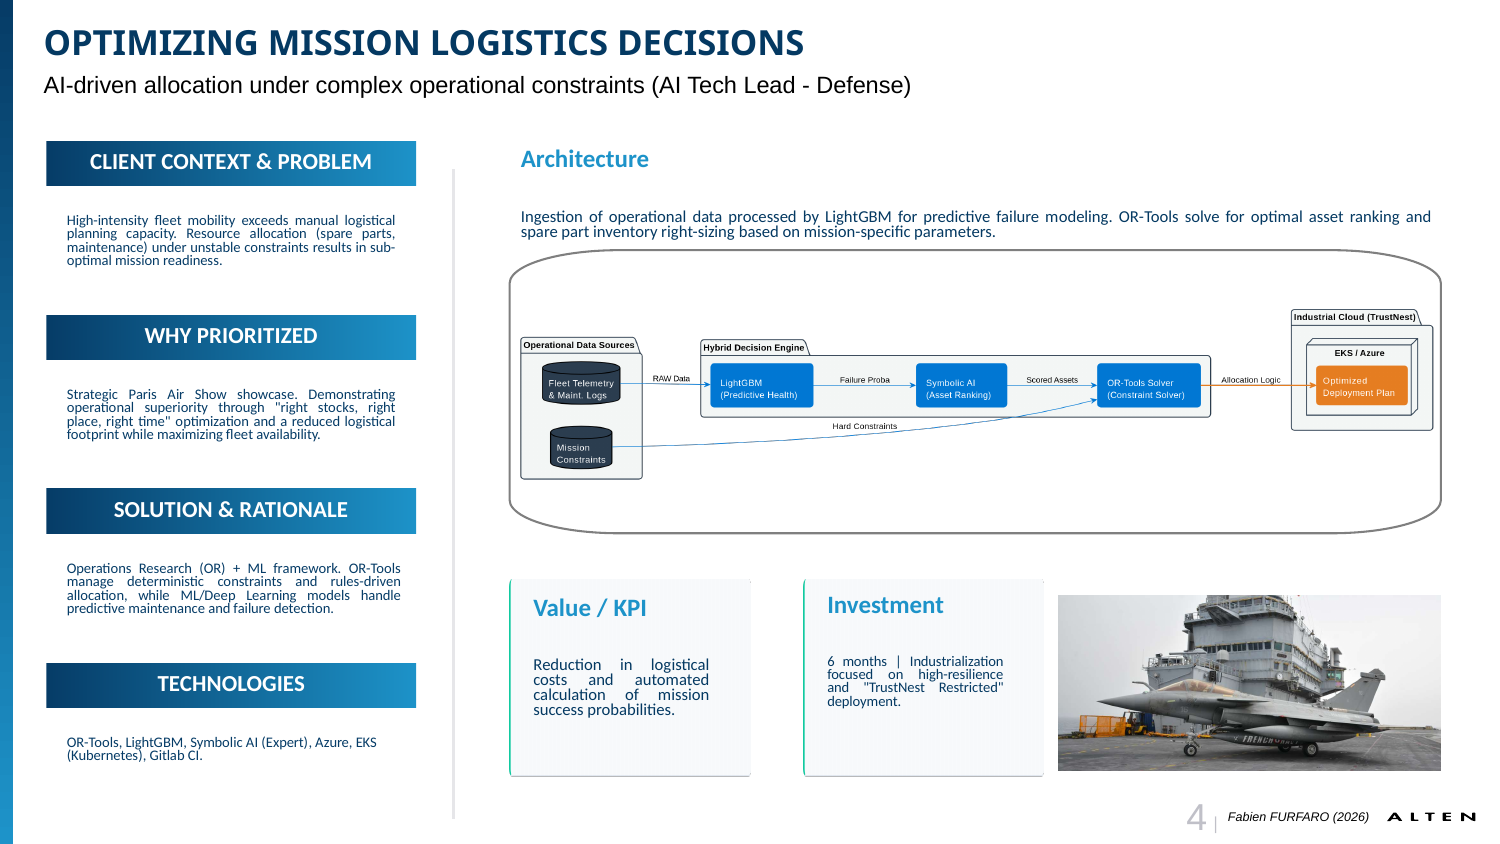

Fabien FURFARO (2026)
# Optimizing MISSION Logistics Decisions
AI-driven allocation under complex operational constraints (AI Tech Lead - Defense)
Client Context & Problem
Architecture
Ingestion of operational data processed by LightGBM for predictive failure modeling. OR-Tools solve for optimal asset ranking and spare part inventory right-sizing based on mission-specific parameters.
High-intensity fleet mobility exceeds manual logistical planning capacity. Resource allocation (spare parts, maintenance) under unstable constraints results in sub-optimal mission readiness.
Why Prioritized
Strategic Paris Air Show showcase. Demonstrating operational superiority through "right stocks, right place, right time" optimization and a reduced logistical footprint while maximizing fleet availability.
Solution & Rationale
Operations Research (OR) + ML framework. OR-Tools manage deterministic constraints and rules-driven allocation, while ML/Deep Learning models handle predictive maintenance and failure detection.
Investment
6 months | Industrialization focused on high-resilience and "TrustNest Restricted" deployment.
Value / KPI
Reduction in logistical costs and automated calculation of mission success probabilities.
Technologies
OR-Tools, LightGBM, Symbolic AI (Expert), Azure, EKS (Kubernetes), Gitlab CI.
Fabien FURFARO (2026)